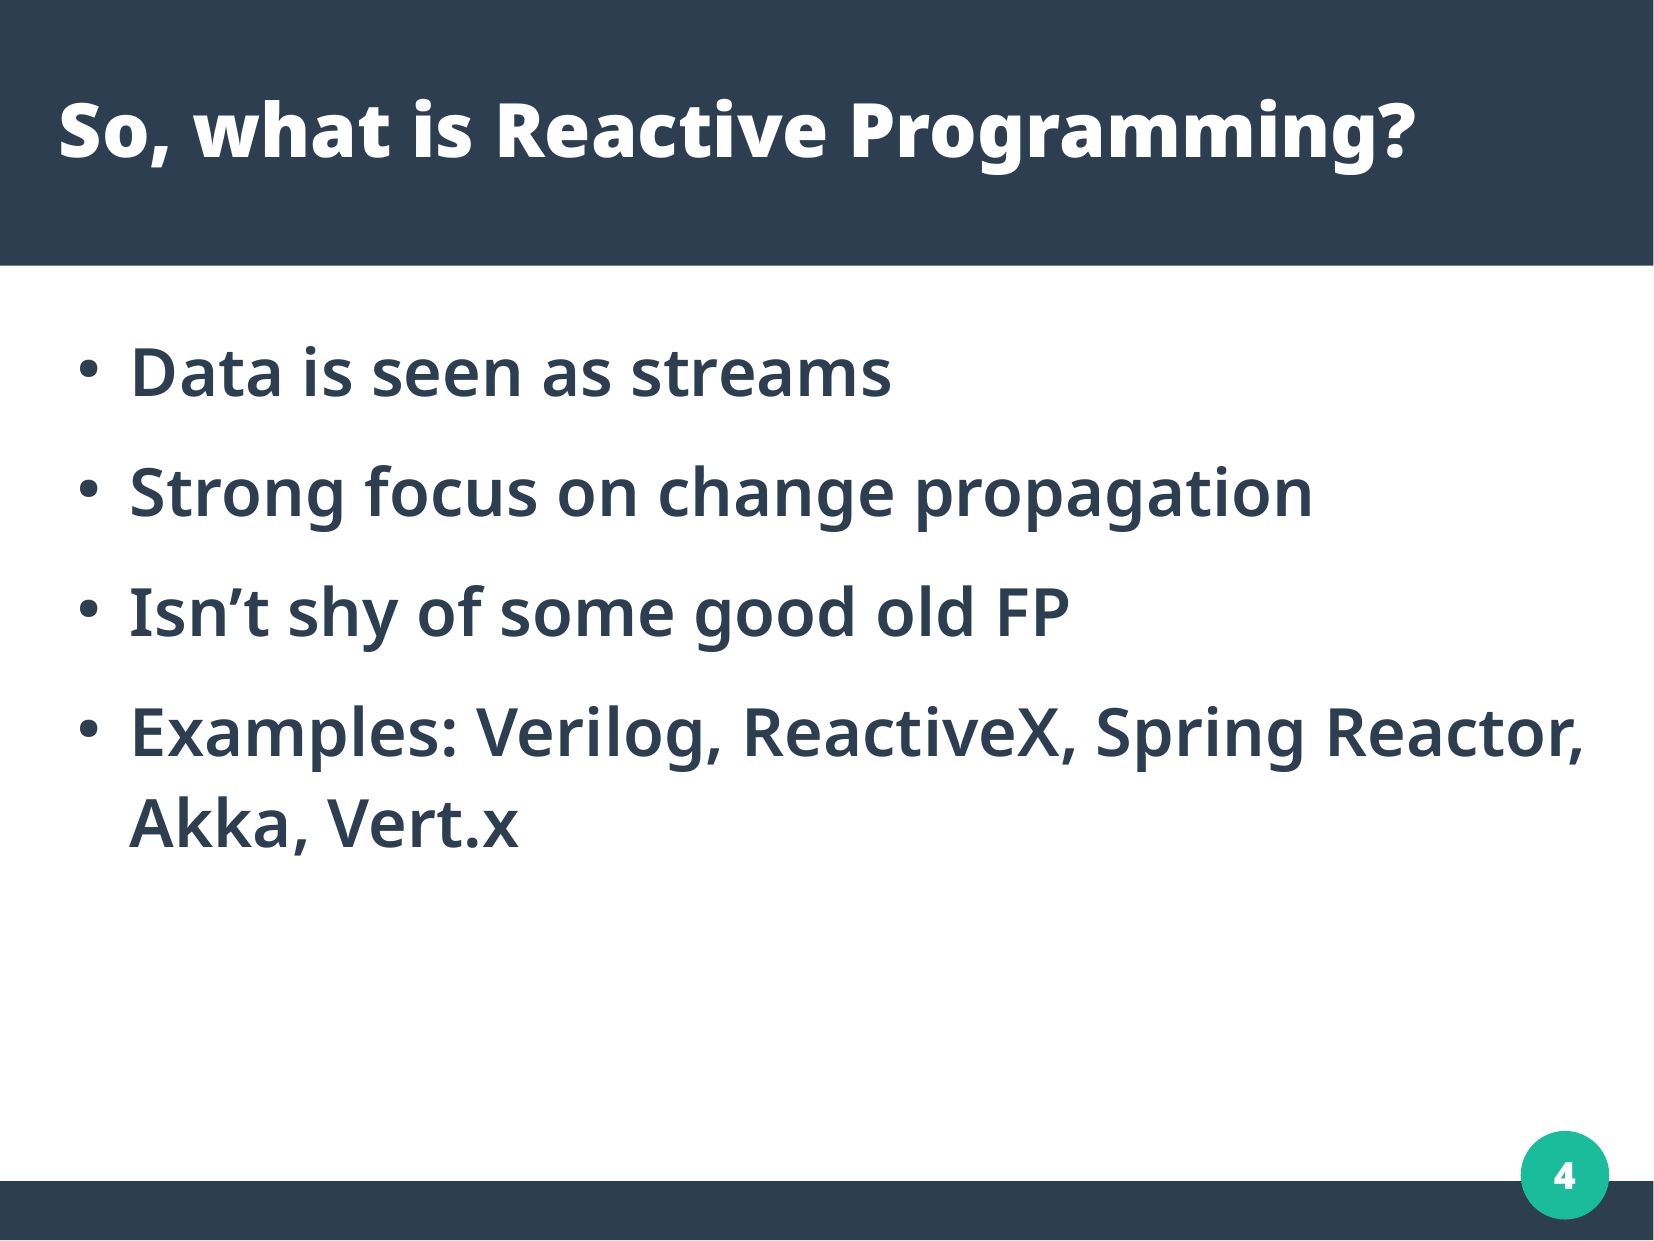

# So, what is Reactive Programming?
Data is seen as streams
Strong focus on change propagation
Isn’t shy of some good old FP
Examples: Verilog, ReactiveX, Spring Reactor, Akka, Vert.x
4